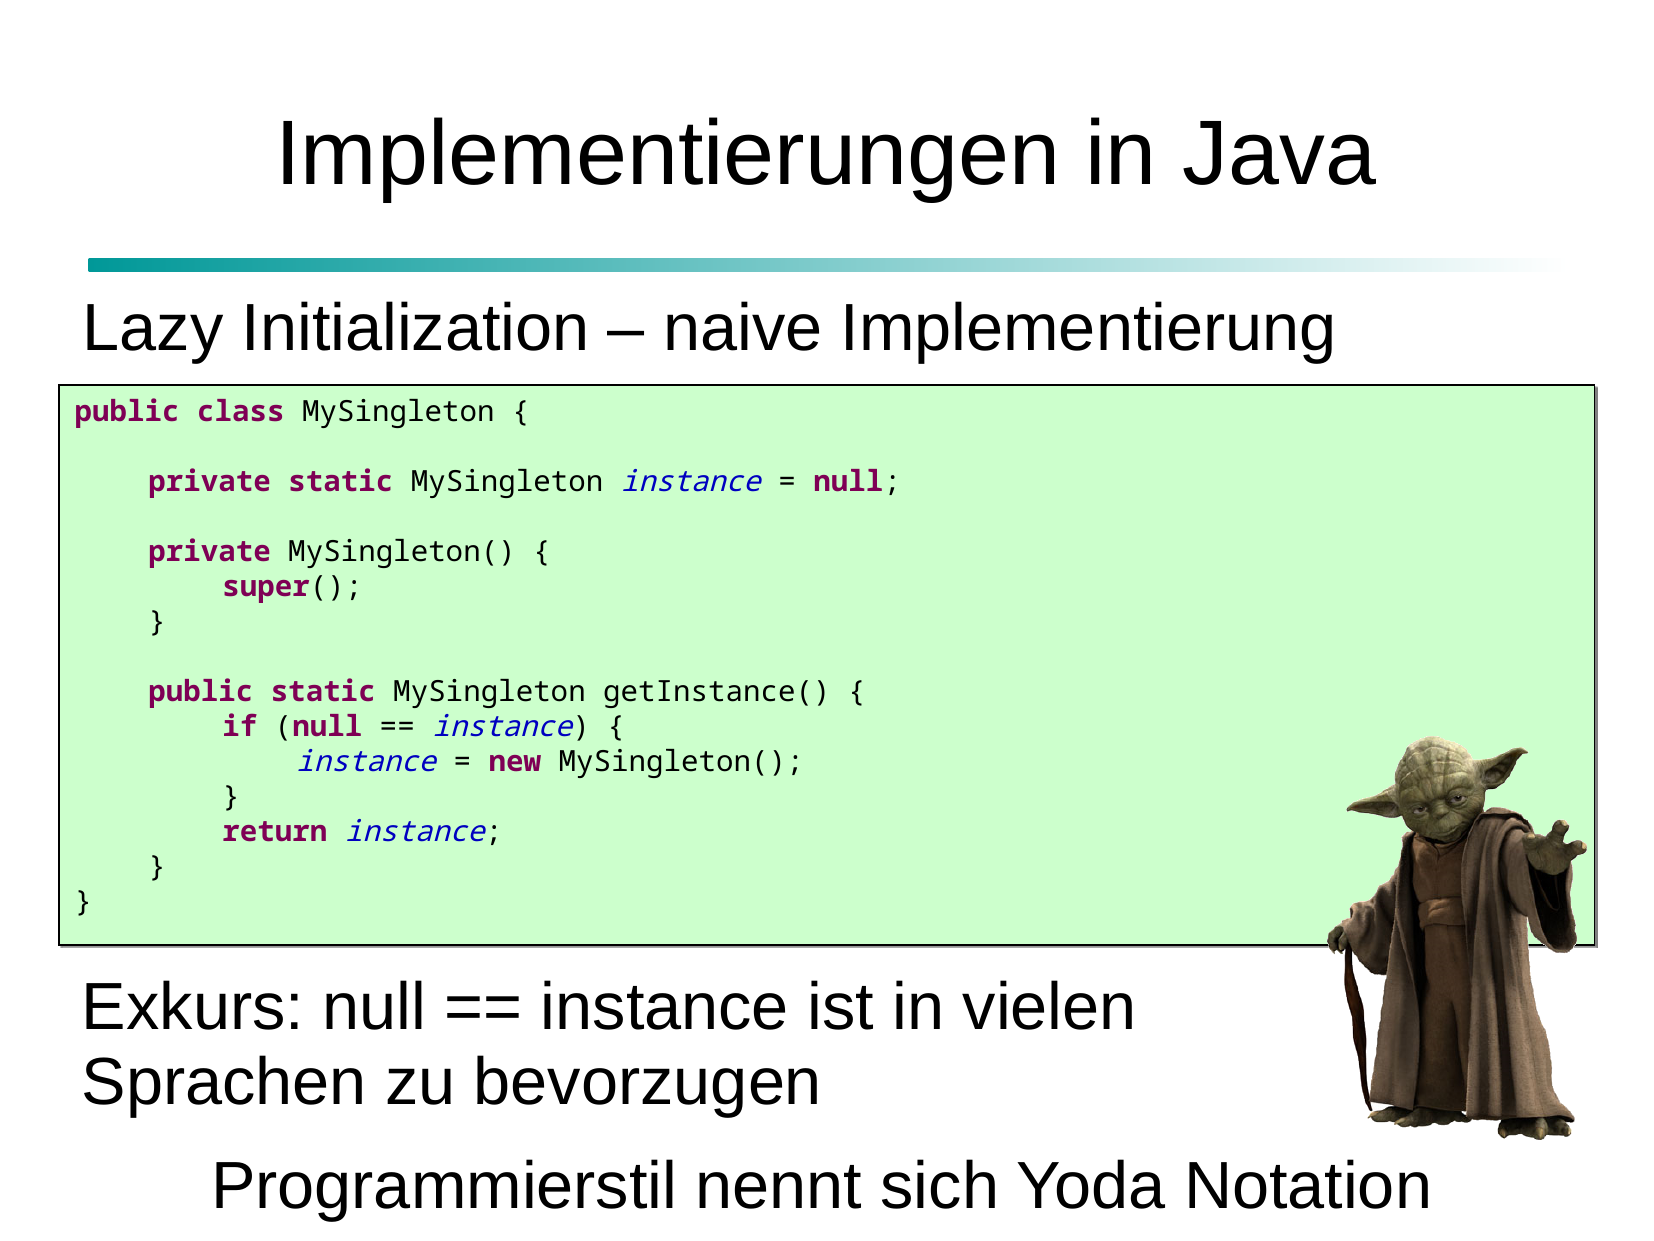

# Implementierungen in Java
Lazy Initialization – naive Implementierung
public class MySingleton {
	private static MySingleton instance = null;
	private MySingleton() {
		super();
	}
	public static MySingleton getInstance() {
		if (null == instance) {
			instance = new MySingleton();
		}
		return instance;
	}
}
Exkurs: null == instance ist in vielen
Sprachen zu bevorzugen
 Programmierstil nennt sich Yoda Notation